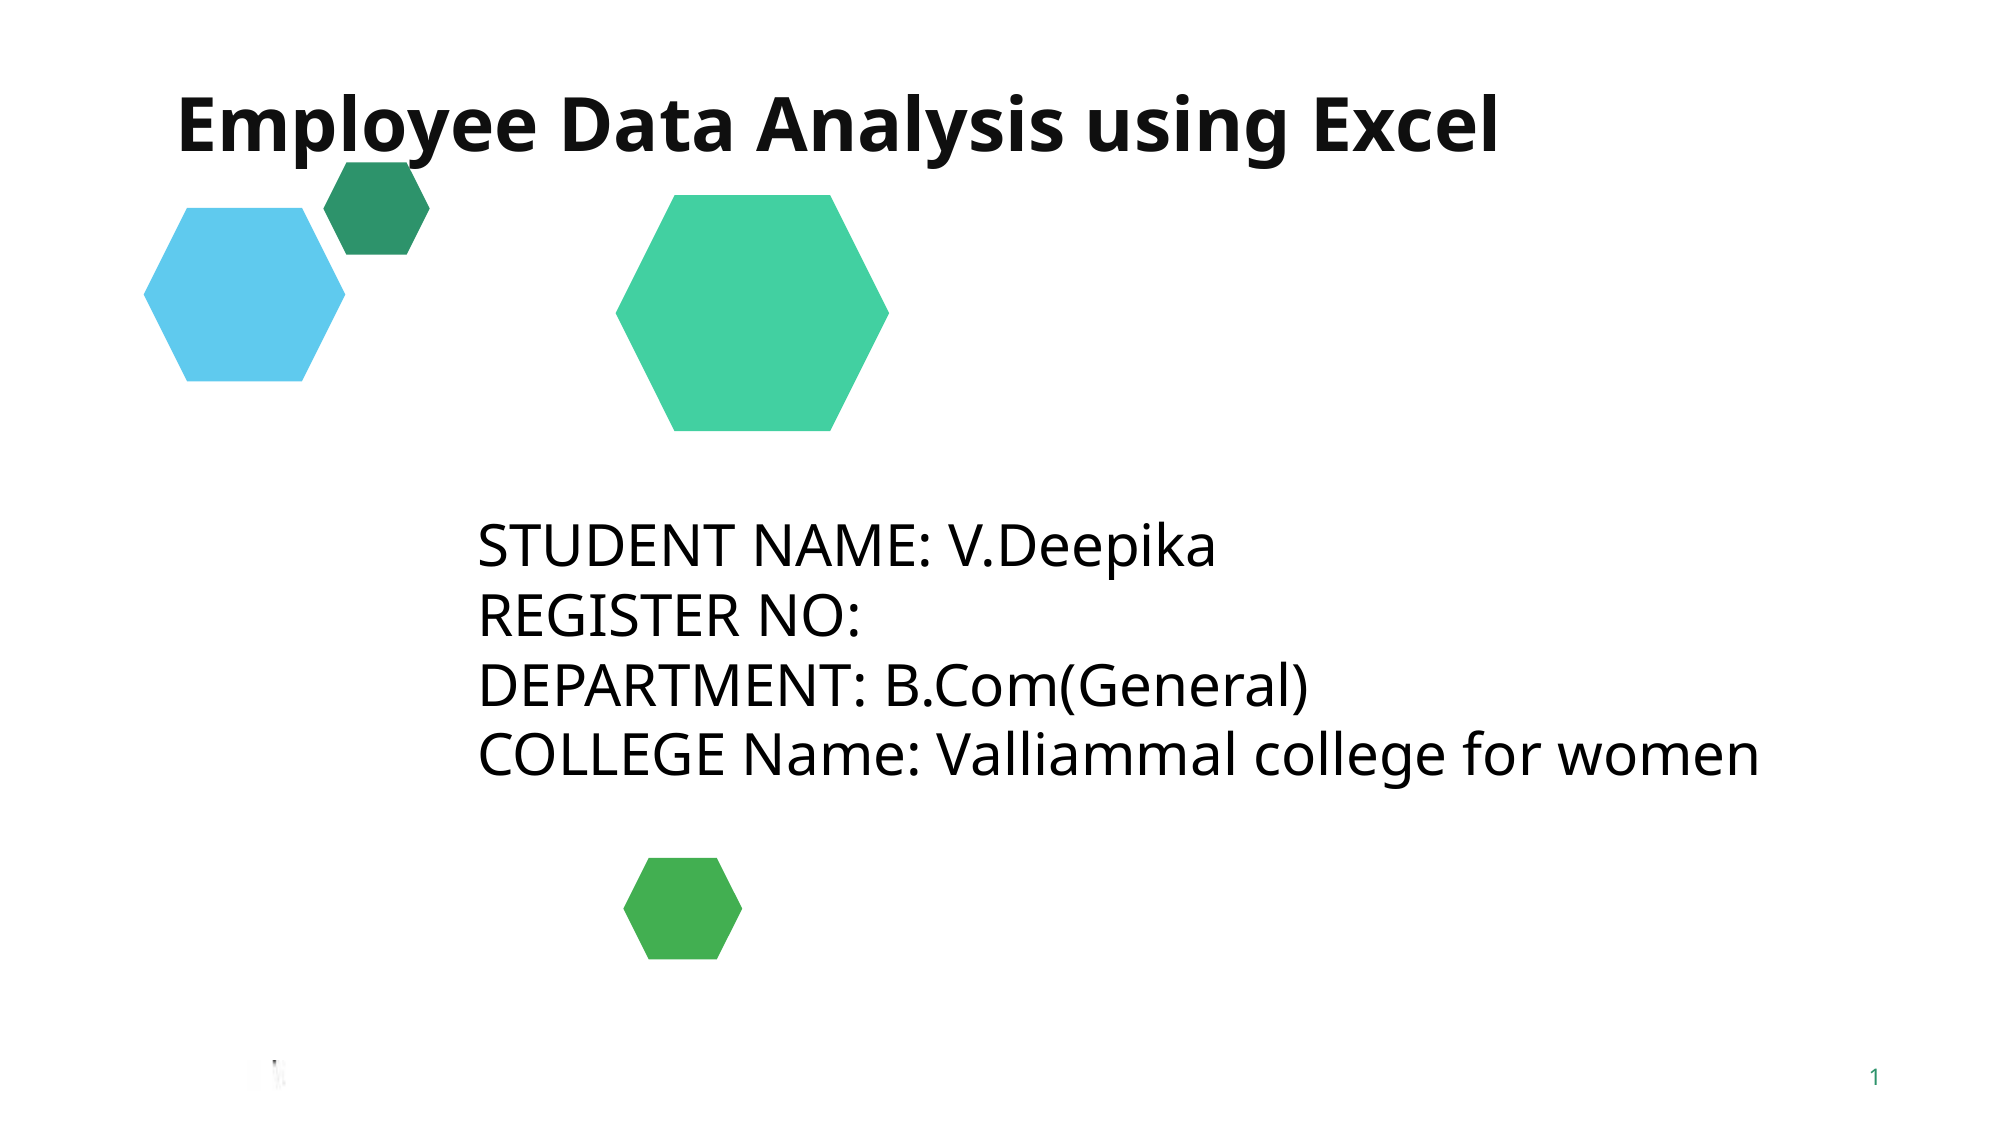

# Employee Data Analysis using Excel
STUDENT NAME: V.Deepika
REGISTER NO:
DEPARTMENT: B.Com(General)
COLLEGE Name: Valliammal college for women